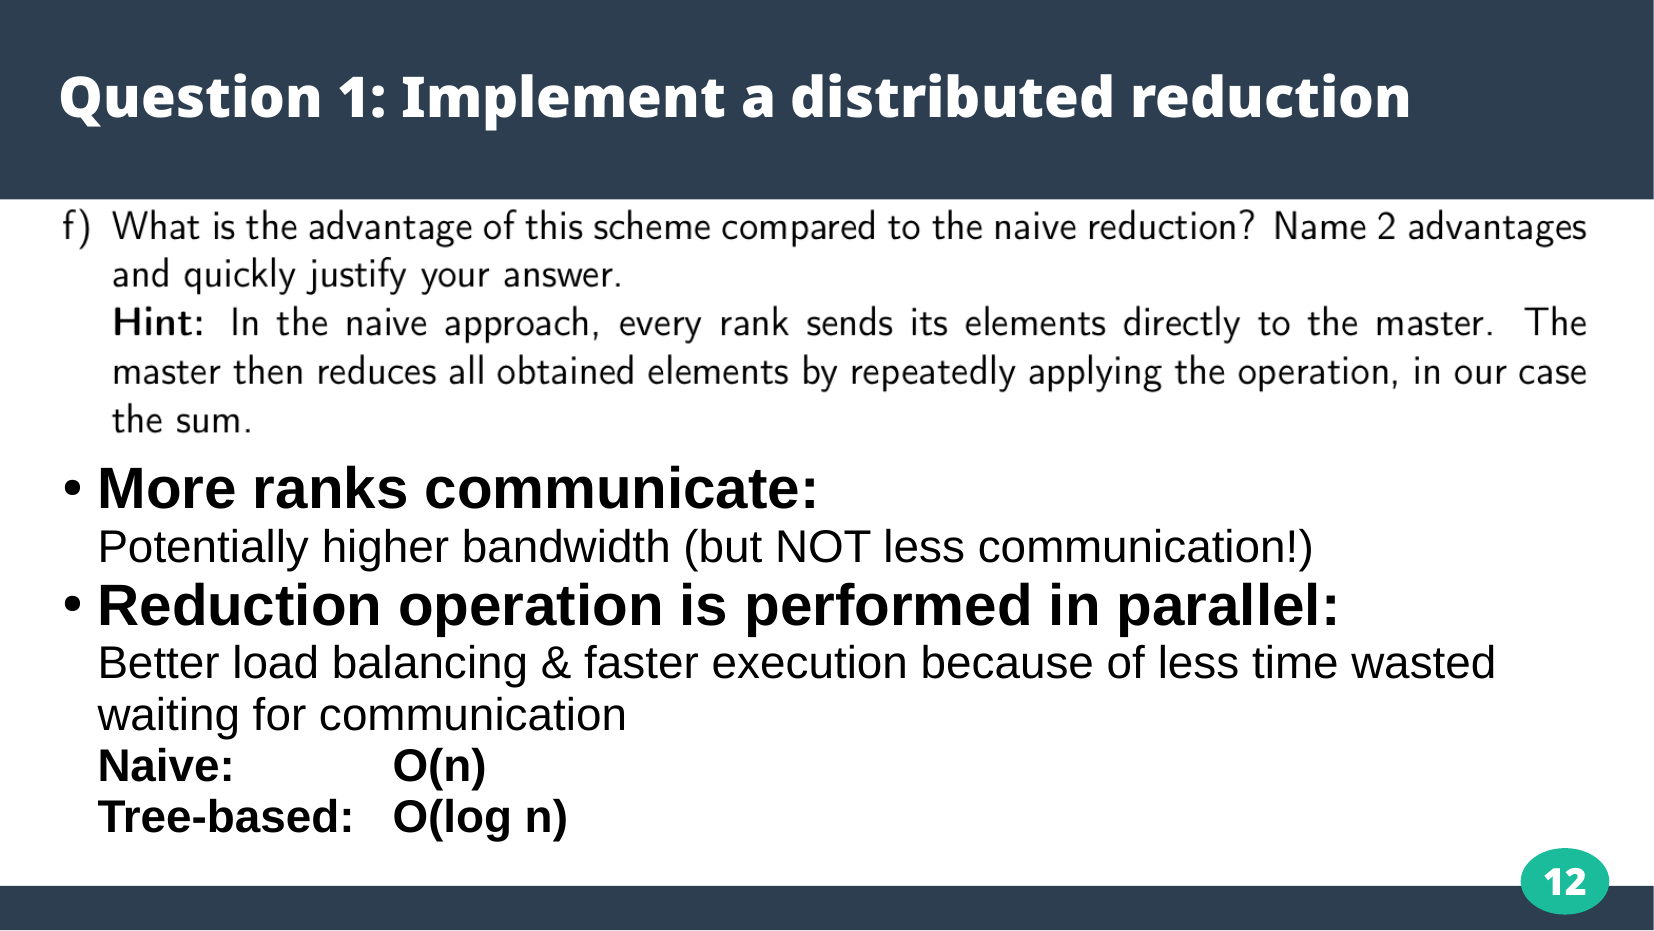

# Question 1: Implement a distributed reduction
More ranks communicate:
Potentially higher bandwidth (but NOT less communication!)
Reduction operation is performed in parallel:
Better load balancing & faster execution because of less time wasted waiting for communication
Naive:			O(n)
Tree-based:	O(log n)
12